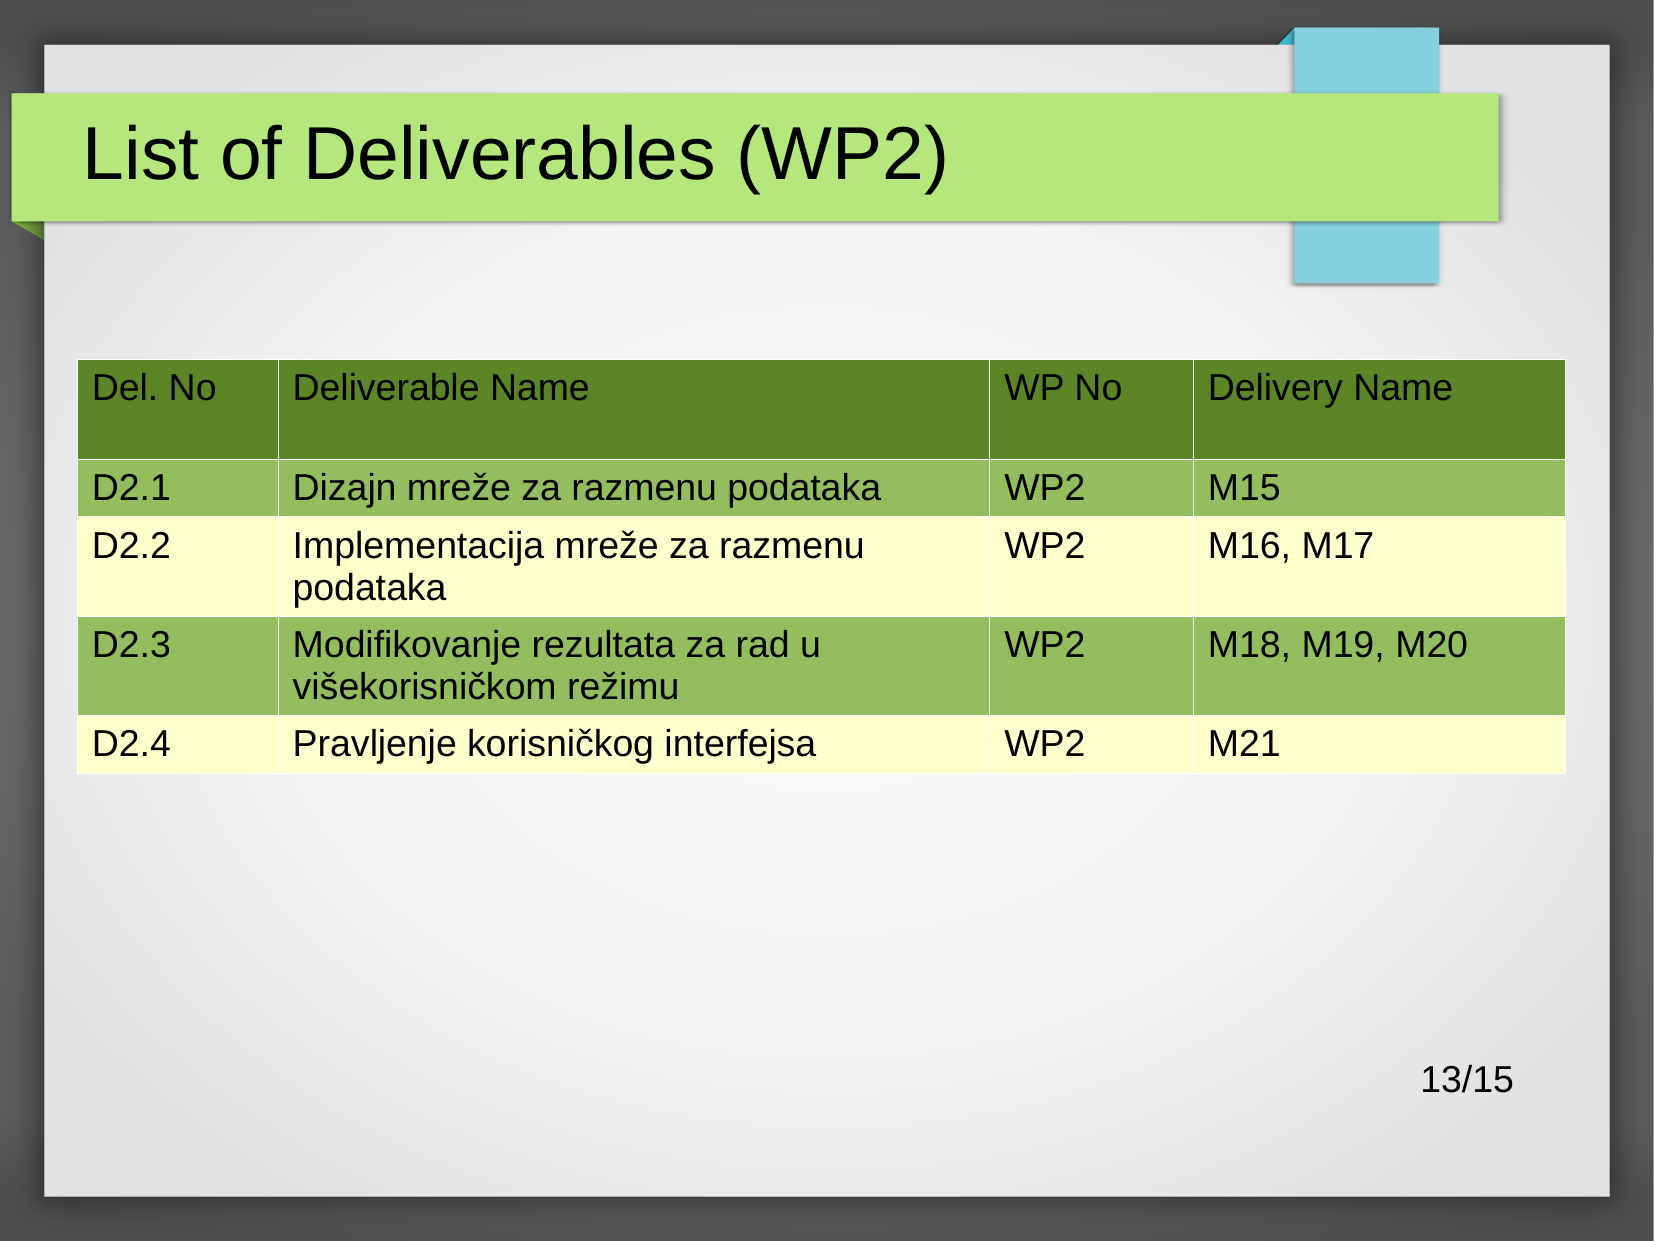

# List of Deliverables (WP2)
| Del. No | Deliverable Name | WP No | Delivery Name |
| --- | --- | --- | --- |
| D2.1 | Dizajn mreže za razmenu podataka | WP2 | M15 |
| D2.2 | Implementacija mreže za razmenu podataka | WP2 | M16, M17 |
| D2.3 | Modifikovanje rezultata za rad u višekorisničkom režimu | WP2 | M18, M19, M20 |
| D2.4 | Pravljenje korisničkog interfejsa | WP2 | M21 |
13/15